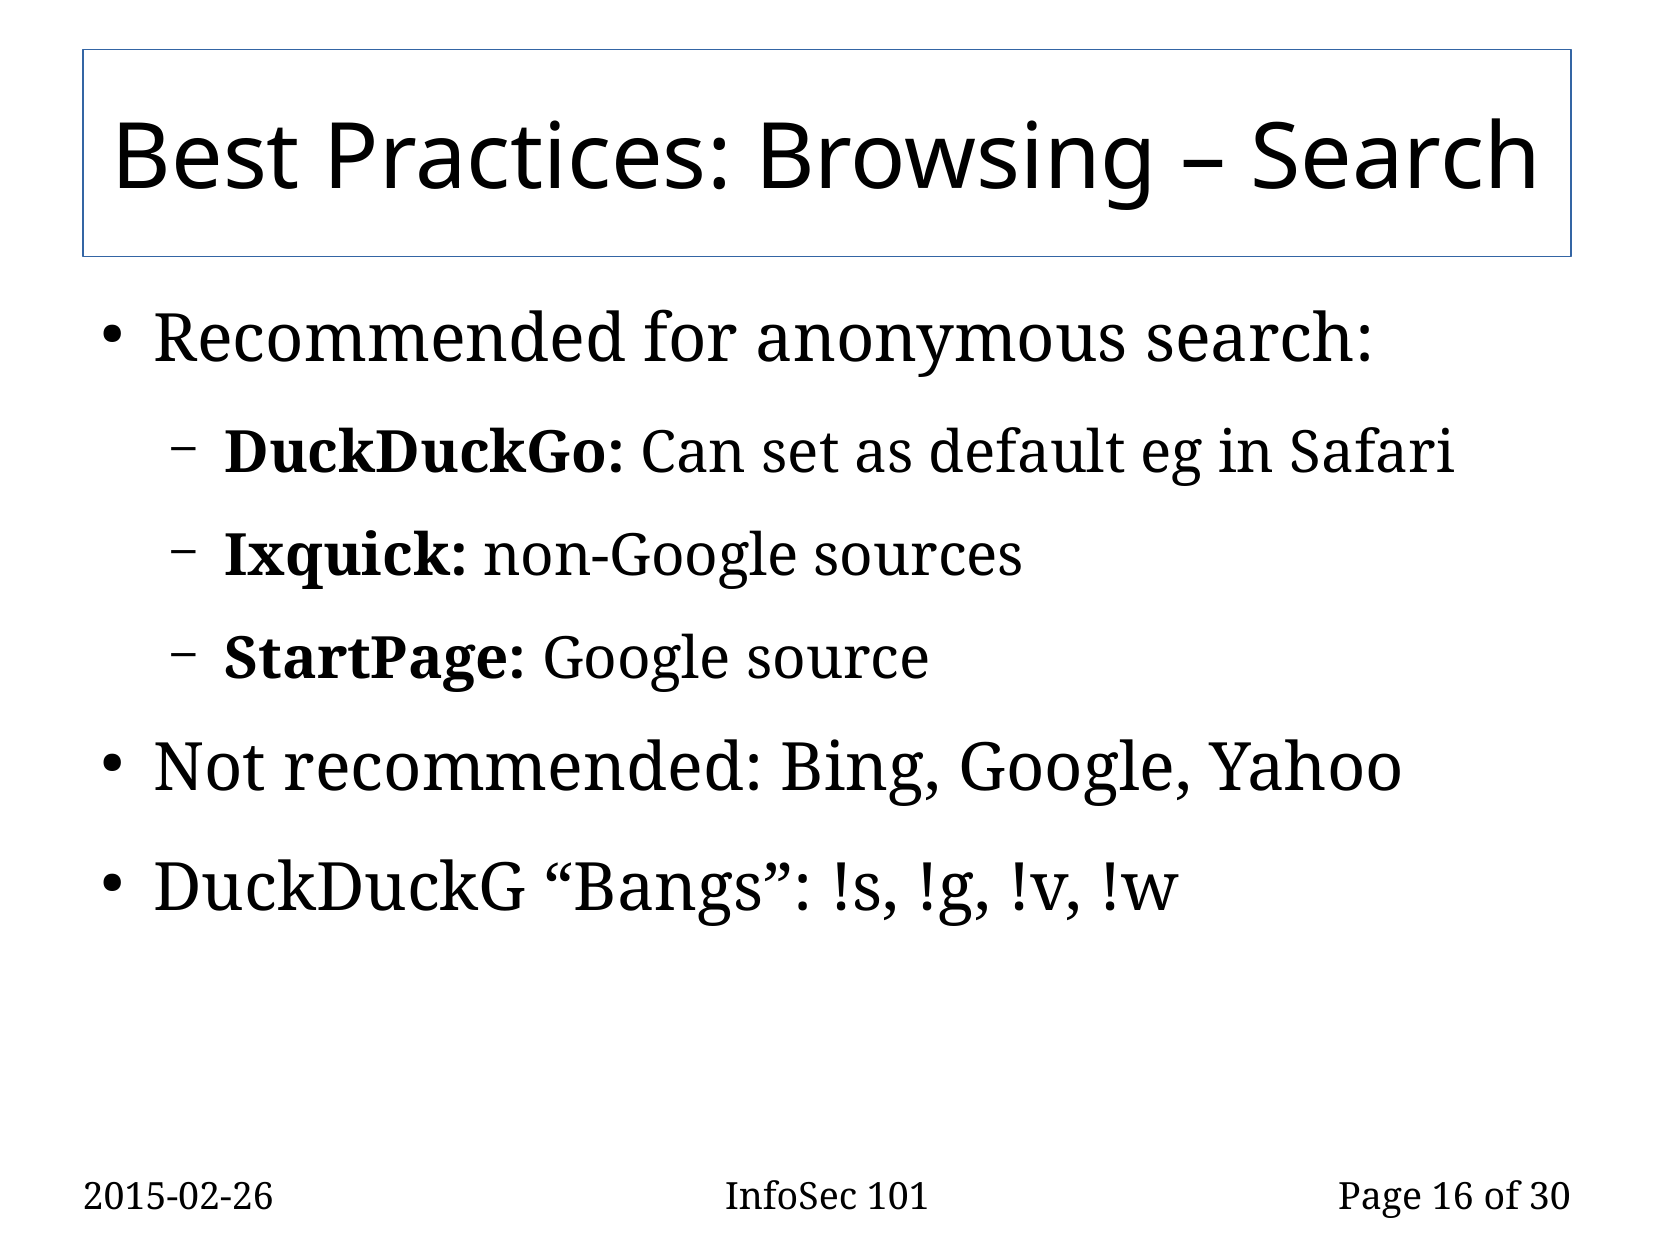

# Best Practices: Browsing – Search
Recommended for anonymous search:
DuckDuckGo: Can set as default eg in Safari
Ixquick: non-Google sources
StartPage: Google source
Not recommended: Bing, Google, Yahoo
DuckDuckG “Bangs”: !s, !g, !v, !w
2015-02-26
InfoSec 101
16